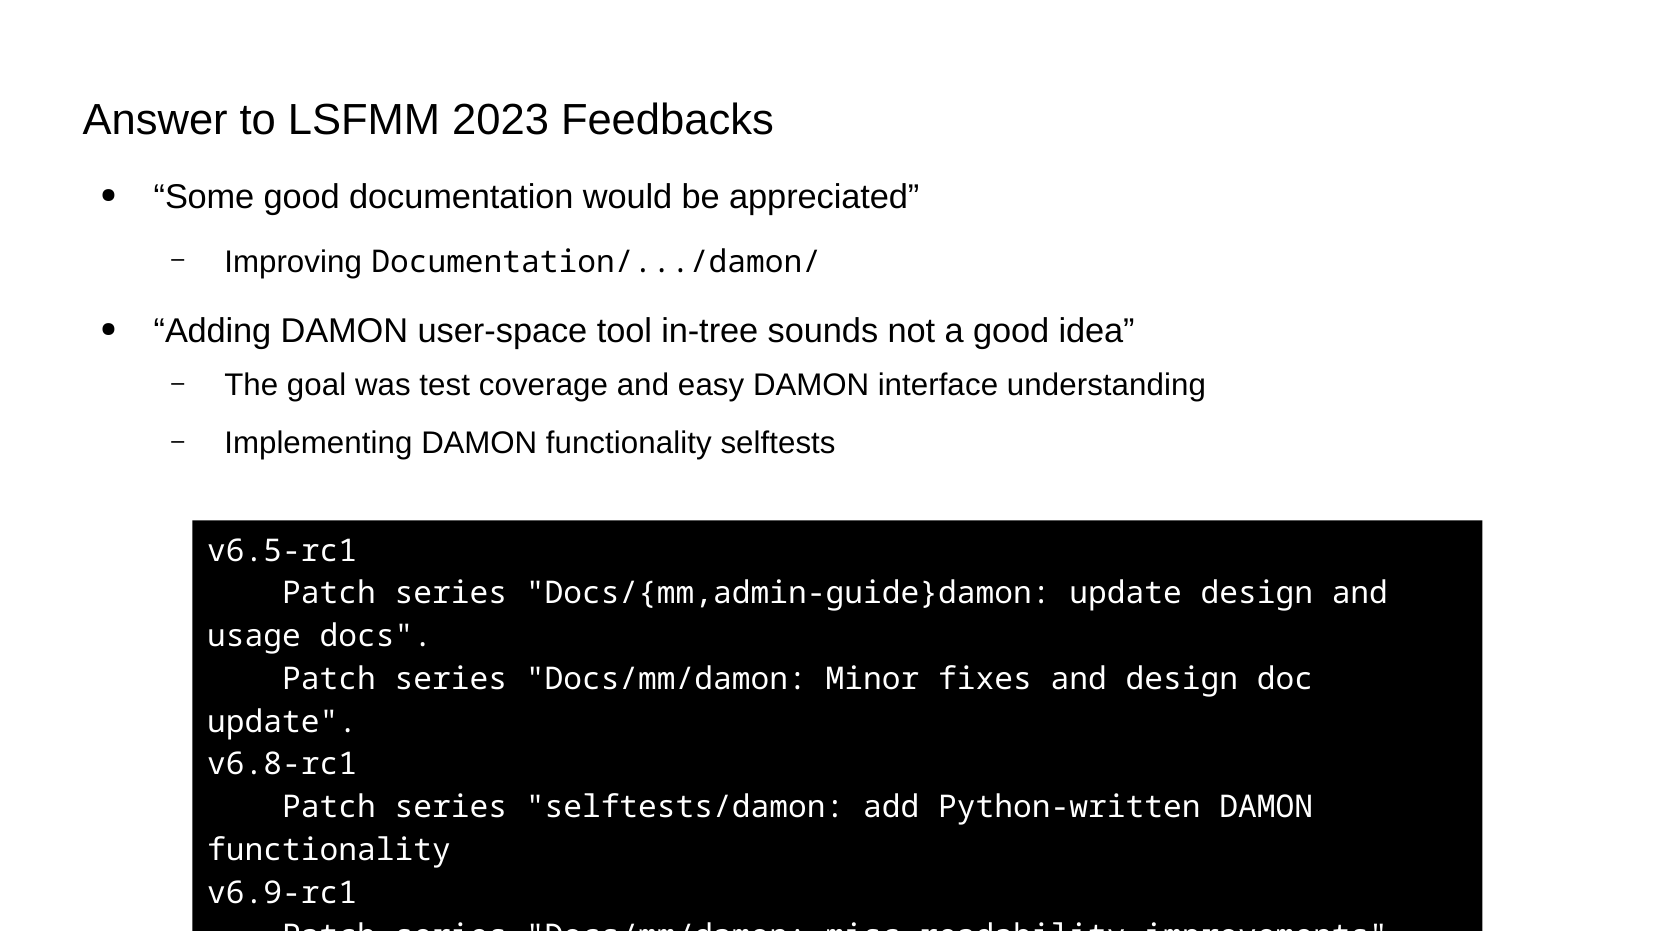

# Answer to LSFMM 2023 Feedbacks
“Some good documentation would be appreciated”
Improving Documentation/.../damon/
“Adding DAMON user-space tool in-tree sounds not a good idea”
The goal was test coverage and easy DAMON interface understanding
Implementing DAMON functionality selftests
v6.5-rc1
 Patch series "Docs/{mm,admin-guide}damon: update design and usage docs".
 Patch series "Docs/mm/damon: Minor fixes and design doc update".
v6.8-rc1
 Patch series "selftests/damon: add Python-written DAMON functionality
v6.9-rc1
 Patch series "Docs/mm/damon: misc readability improvements".
 Patch series "selftests/damon: add more tests for core functionalities and
mm-stable
 Patch series "mm/damon: misc fixes and improvements".
 Patch series "selftests/damon: add DAMOS quota goal test".